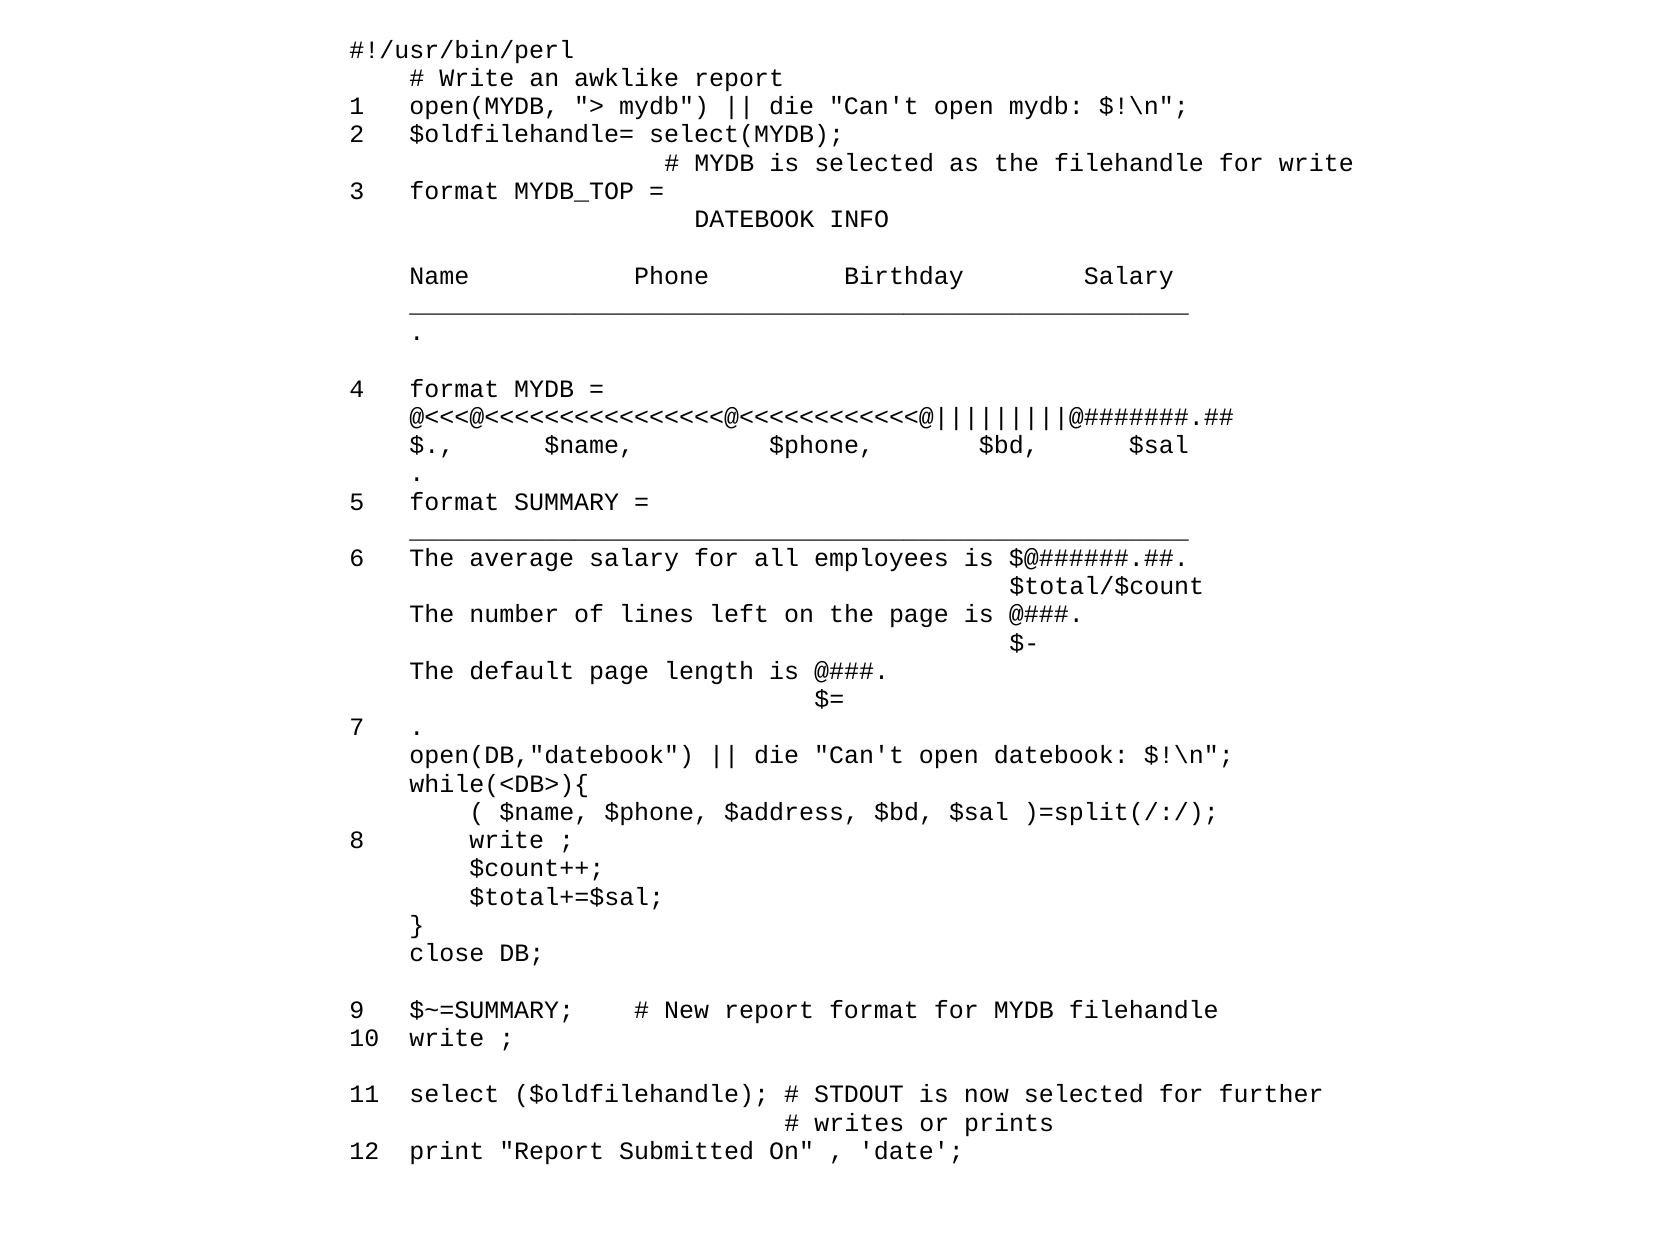

# #!/usr/bin/perl
 # Write an awklike report
1 open(MYDB, "> mydb") || die "Can't open mydb: $!\n";
2 $oldfilehandle= select(MYDB);
 # MYDB is selected as the filehandle for write
3 format MYDB_TOP =
 DATEBOOK INFO
 Name Phone Birthday Salary
 ____________________________________________________
 .
4 format MYDB =
 @<<<@<<<<<<<<<<<<<<<<@<<<<<<<<<<<<@|||||||||@#######.##
 $., $name, $phone, $bd, $sal
 .
5 format SUMMARY =
 ____________________________________________________
6 The average salary for all employees is $@######.##.
 $total/$count
 The number of lines left on the page is @###.
 $-
 The default page length is @###.
 $=
7 .
 open(DB,"datebook") || die "Can't open datebook: $!\n";
 while(<DB>){
 ( $name, $phone, $address, $bd, $sal )=split(/:/);
8 write ;
 $count++;
 $total+=$sal;
 }
 close DB;
9 $~=SUMMARY; # New report format for MYDB filehandle
10 write ;
11 select ($oldfilehandle); # STDOUT is now selected for further
 # writes or prints
12 print "Report Submitted On" , 'date';